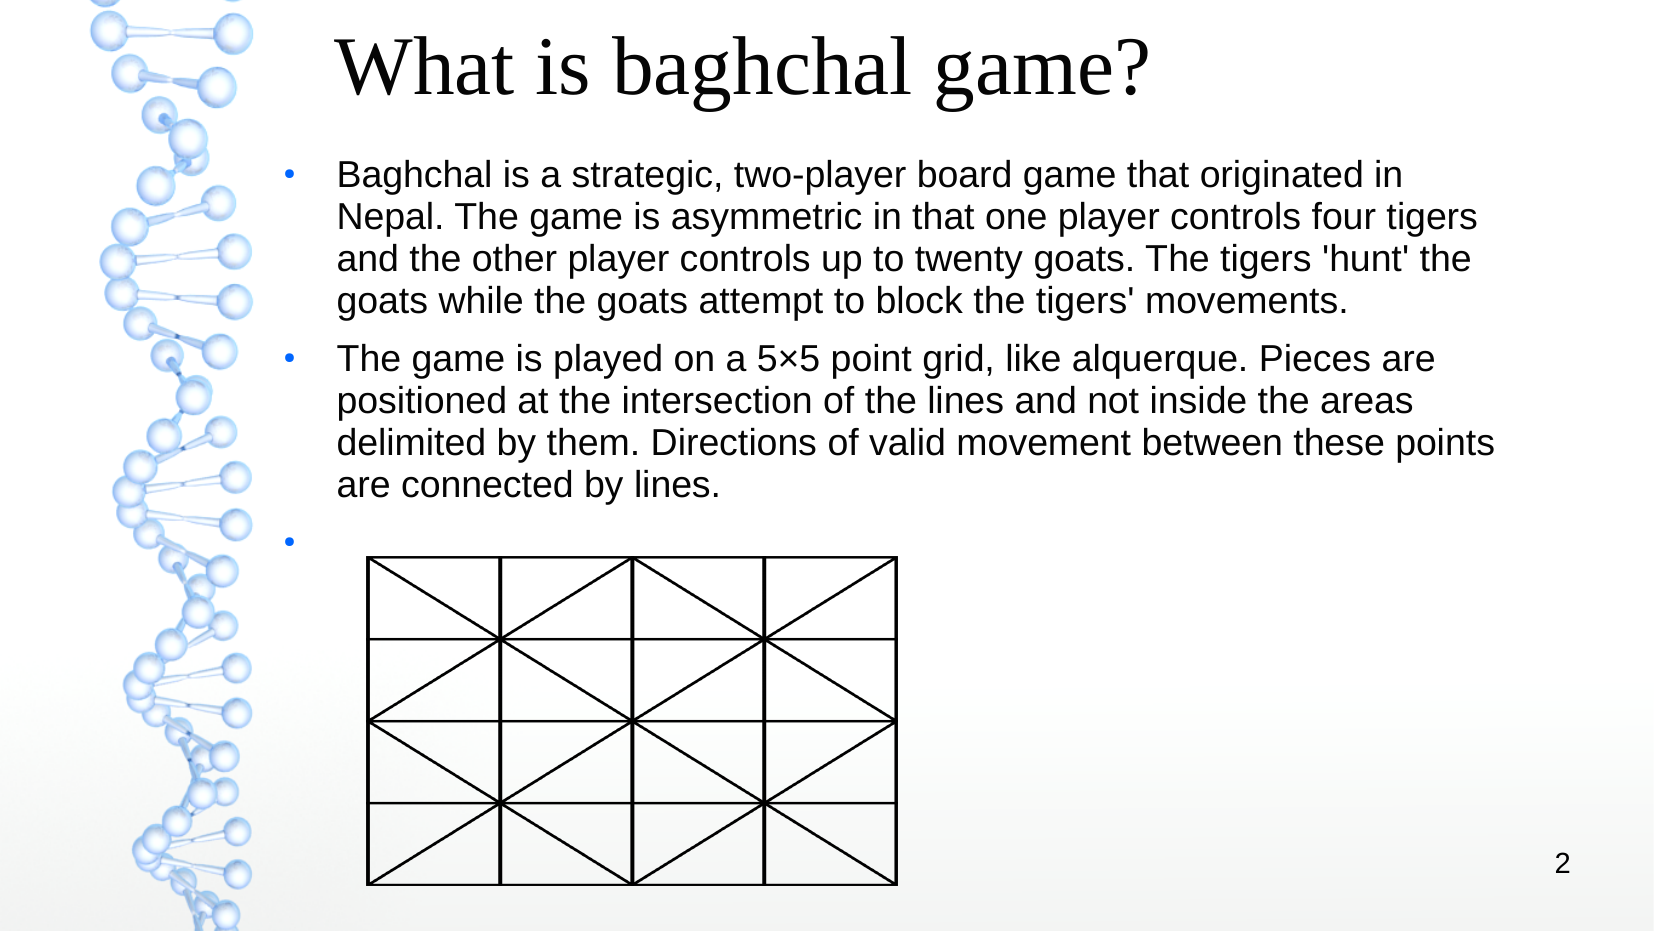

# What is baghchal game?
Baghchal is a strategic, two-player board game that originated in Nepal. The game is asymmetric in that one player controls four tigers and the other player controls up to twenty goats. The tigers 'hunt' the goats while the goats attempt to block the tigers' movements.
The game is played on a 5×5 point grid, like alquerque. Pieces are positioned at the intersection of the lines and not inside the areas delimited by them. Directions of valid movement between these points are connected by lines.
2